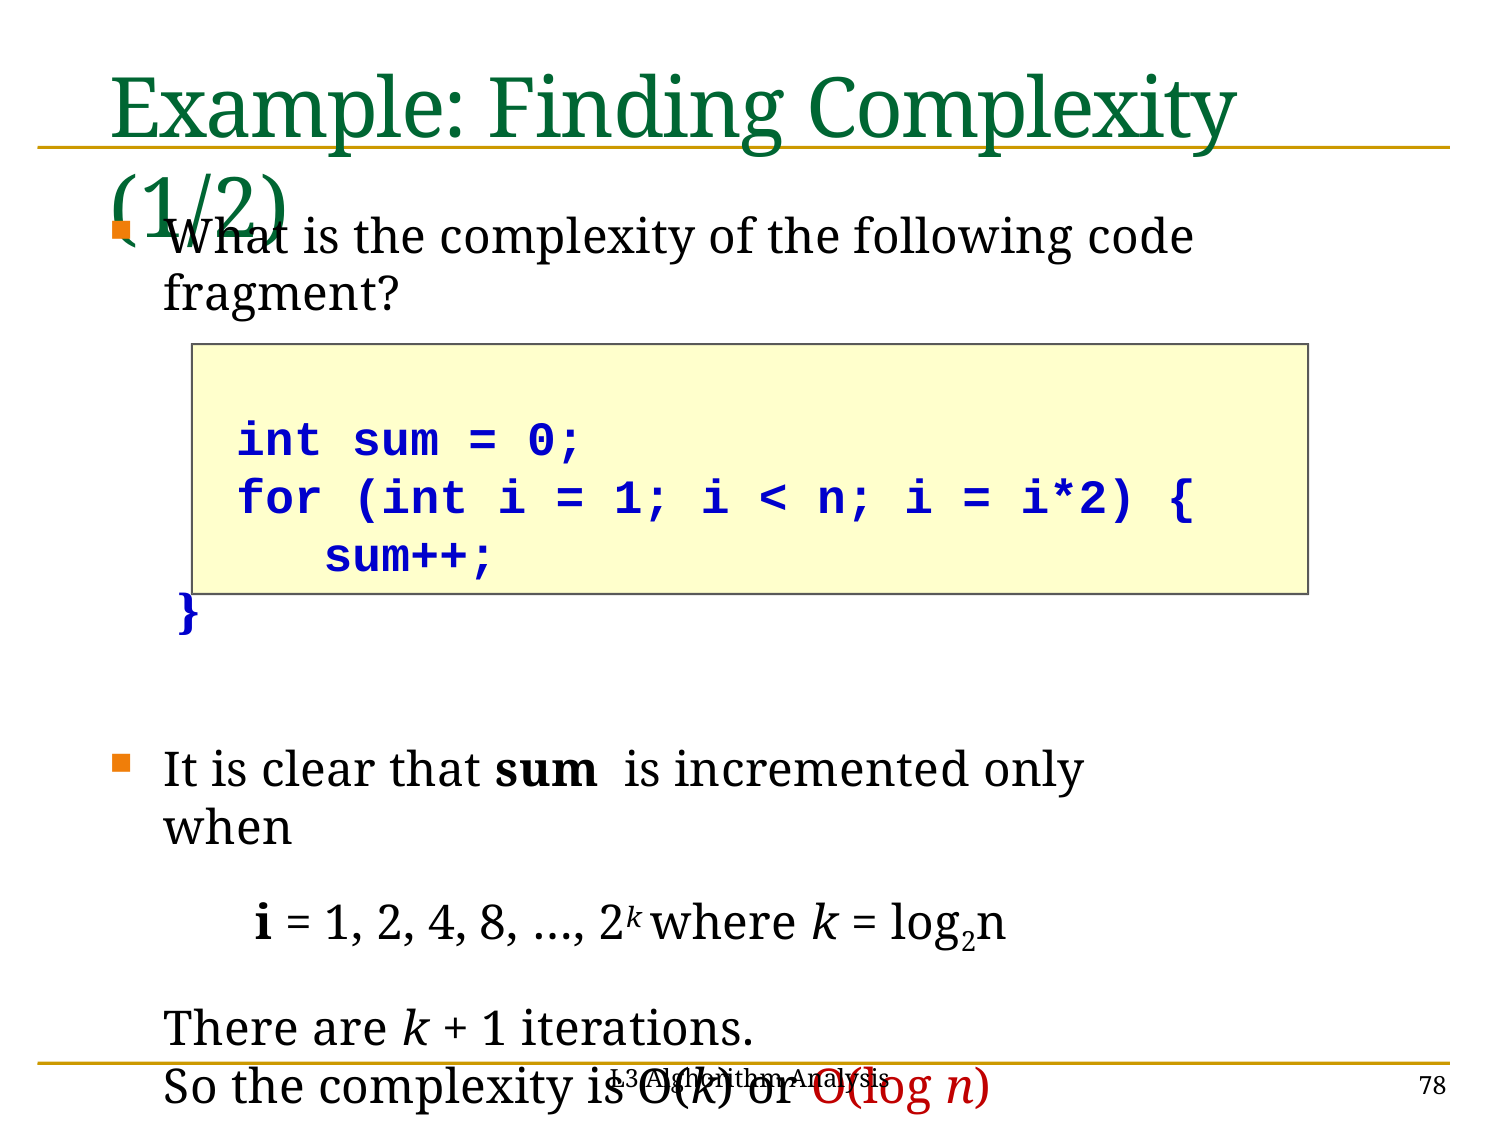

# Example: Finding Complexity (1/2)
What is the complexity of the following code fragment?
int sum = 0;
for (int i = 1; i < n; i = i*2) { sum++;
}
It is clear that sum is incremented only when
i = 1, 2, 4, 8, …, 2k where k = log2n
There are k + 1 iterations.
So the complexity is O(k) or O(log n)
L3 Alghorithm Analysis